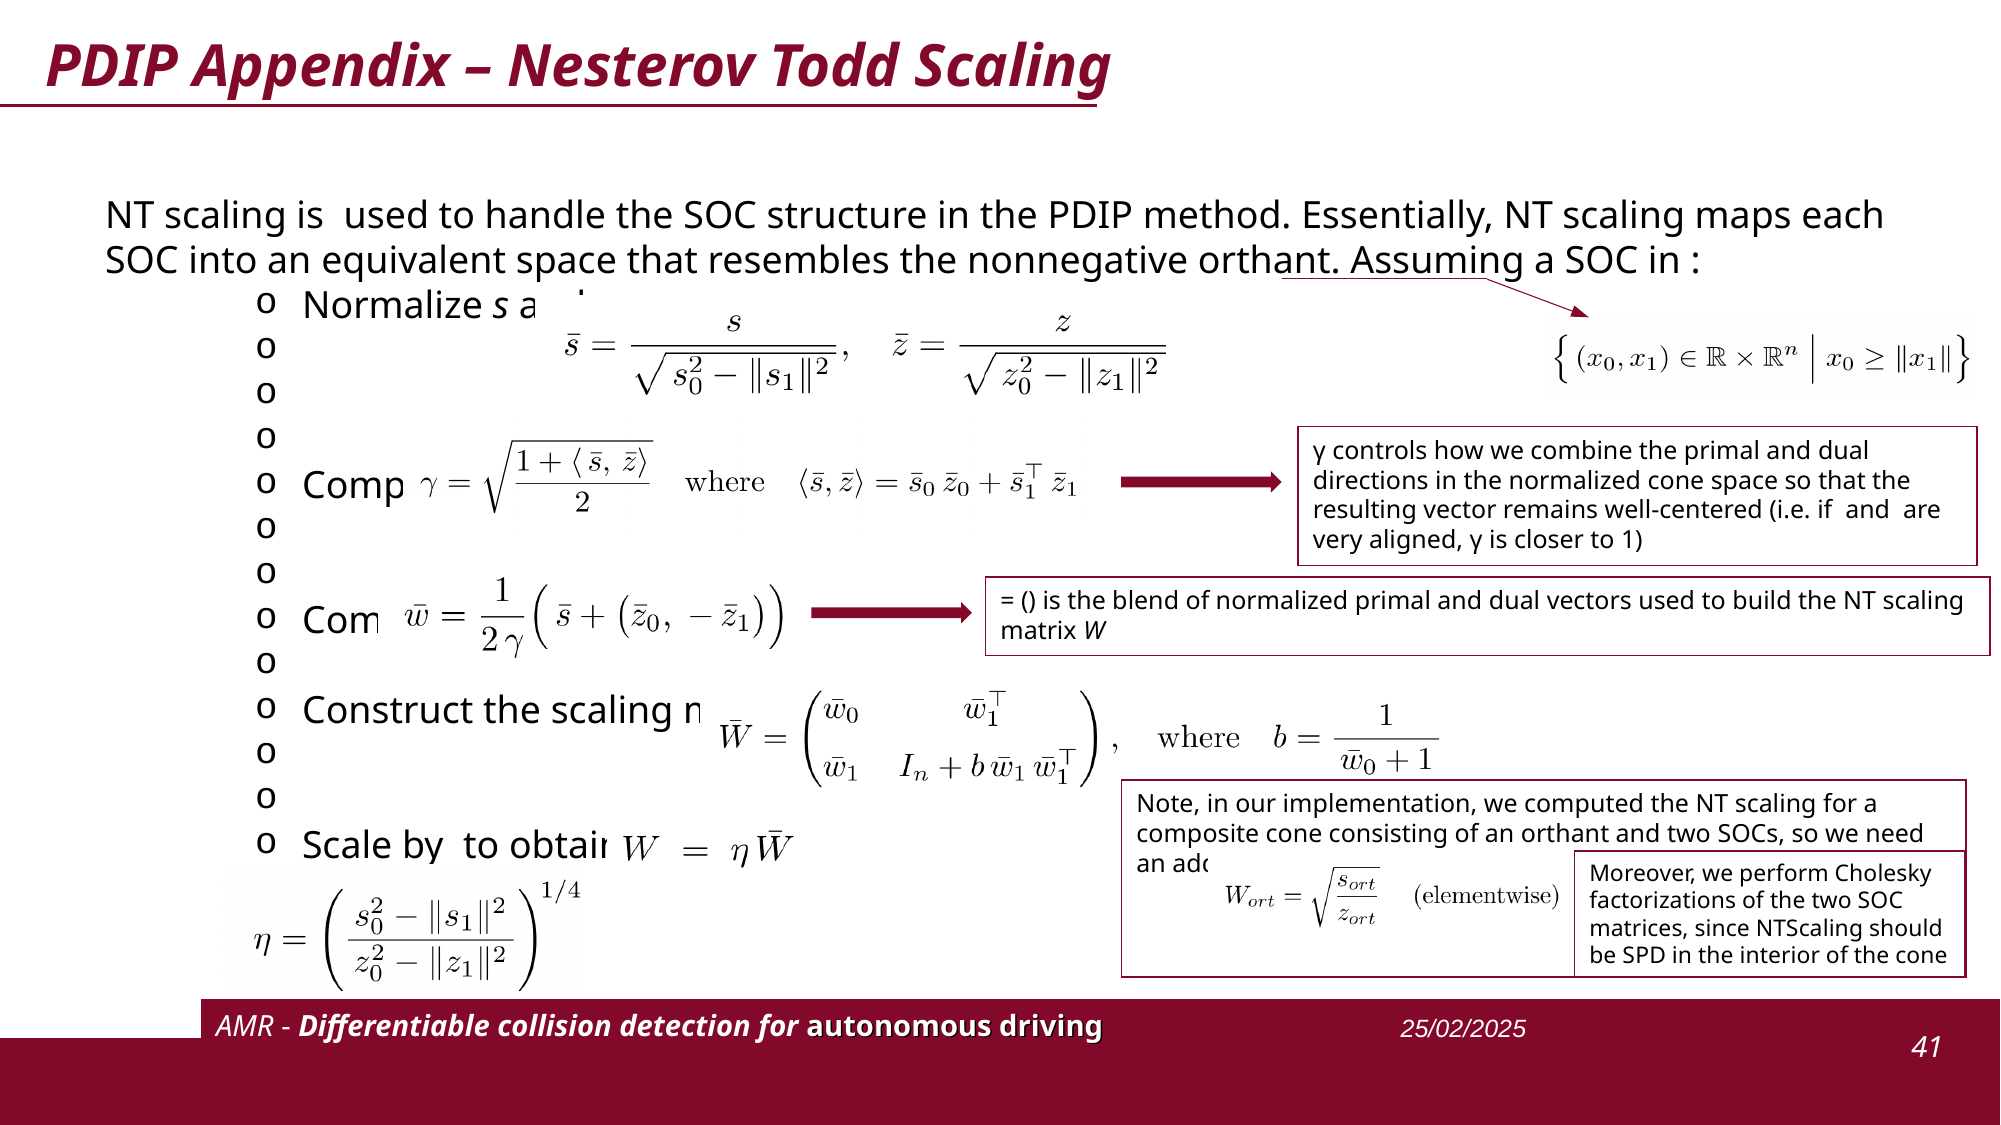

PDIP Appendix – Nesterov Todd Scaling
NT scaling is used to handle the SOC structure in the PDIP method. Essentially, NT scaling maps each SOC into an equivalent space that resembles the nonnegative orthant. Assuming a SOC in :
Normalize s and z
Compute
Compute
Construct the scaling matrix
Scale by to obtain
γ controls how we combine the primal and dual directions in the normalized cone space so that the resulting vector remains well-centered (i.e. if and are very aligned, γ is closer to 1)
= () is the blend of normalized primal and dual vectors used to build the NT scaling matrix W
Note, in our implementation, we computed the NT scaling for a composite cone consisting of an orthant and two SOCs, so we need an additional factor:
Moreover, we perform Cholesky factorizations of the two SOC matrices, since NTScaling should be SPD in the interior of the cone
AMR - Differentiable collision detection for autonomous driving
25/02/2025